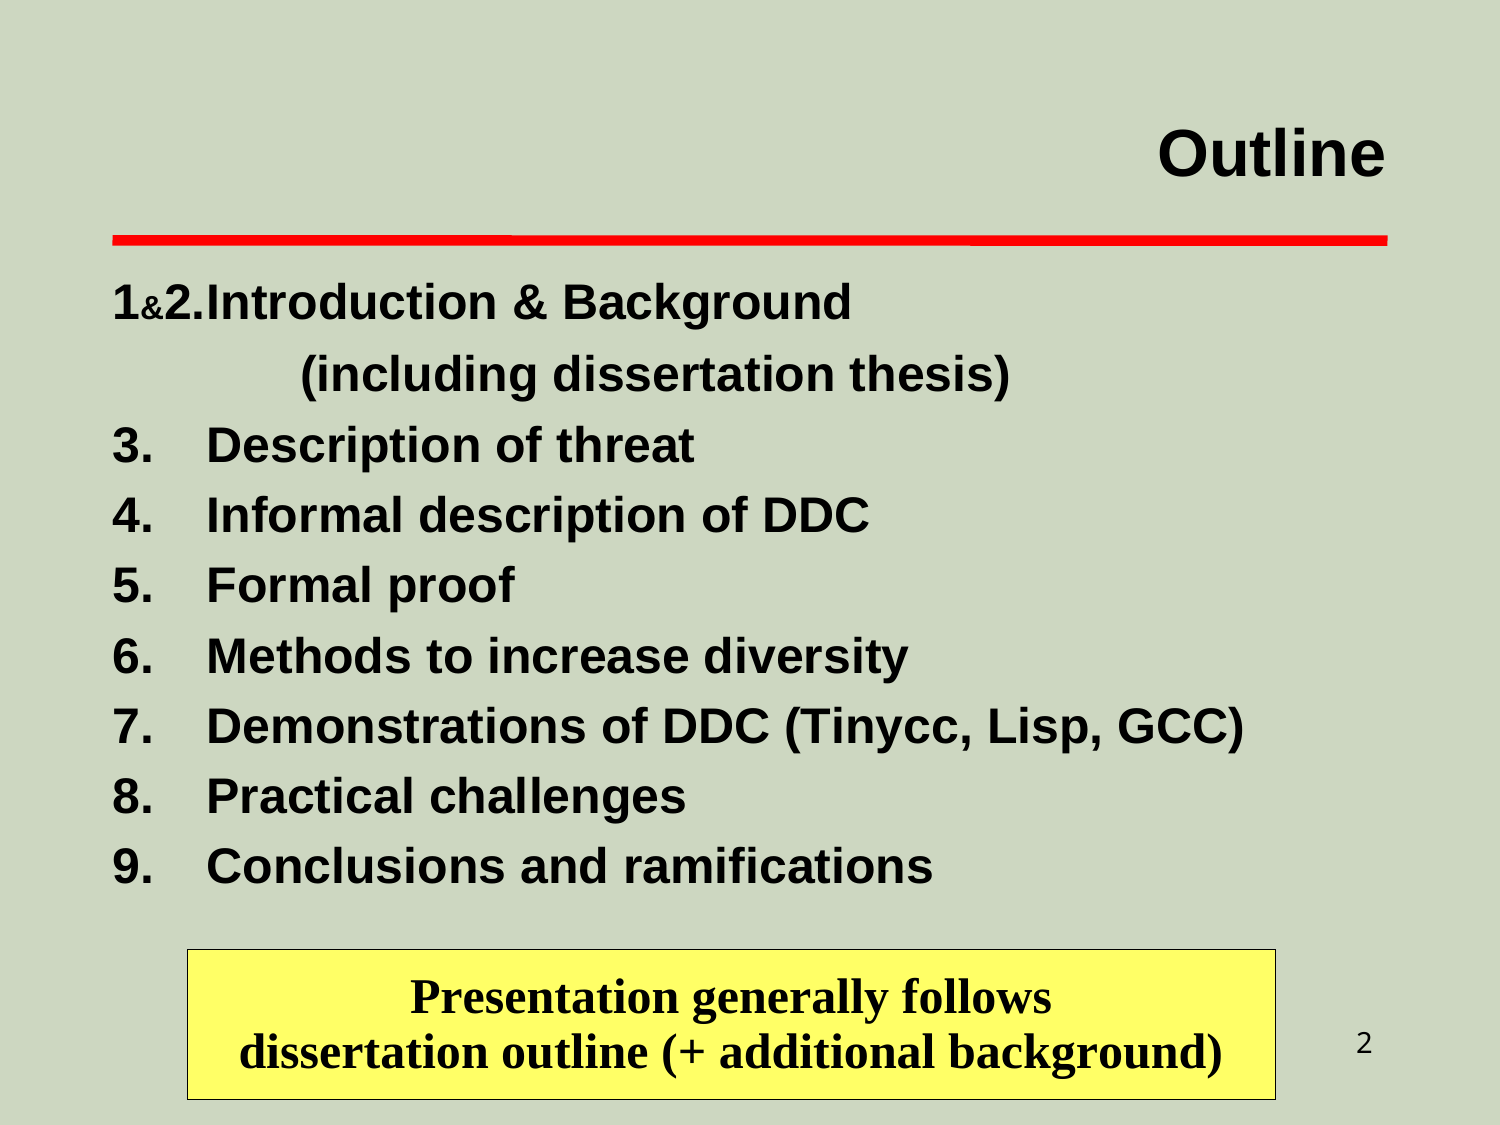

# Outline
1&2.	Introduction & Background
(including dissertation thesis)
3.	Description of threat
4.	Informal description of DDC
5.	Formal proof
6.	Methods to increase diversity
7.	Demonstrations of DDC (Tinycc, Lisp, GCC)
8.	Practical challenges
9.	Conclusions and ramifications
Presentation generally follows
dissertation outline (+ additional background)